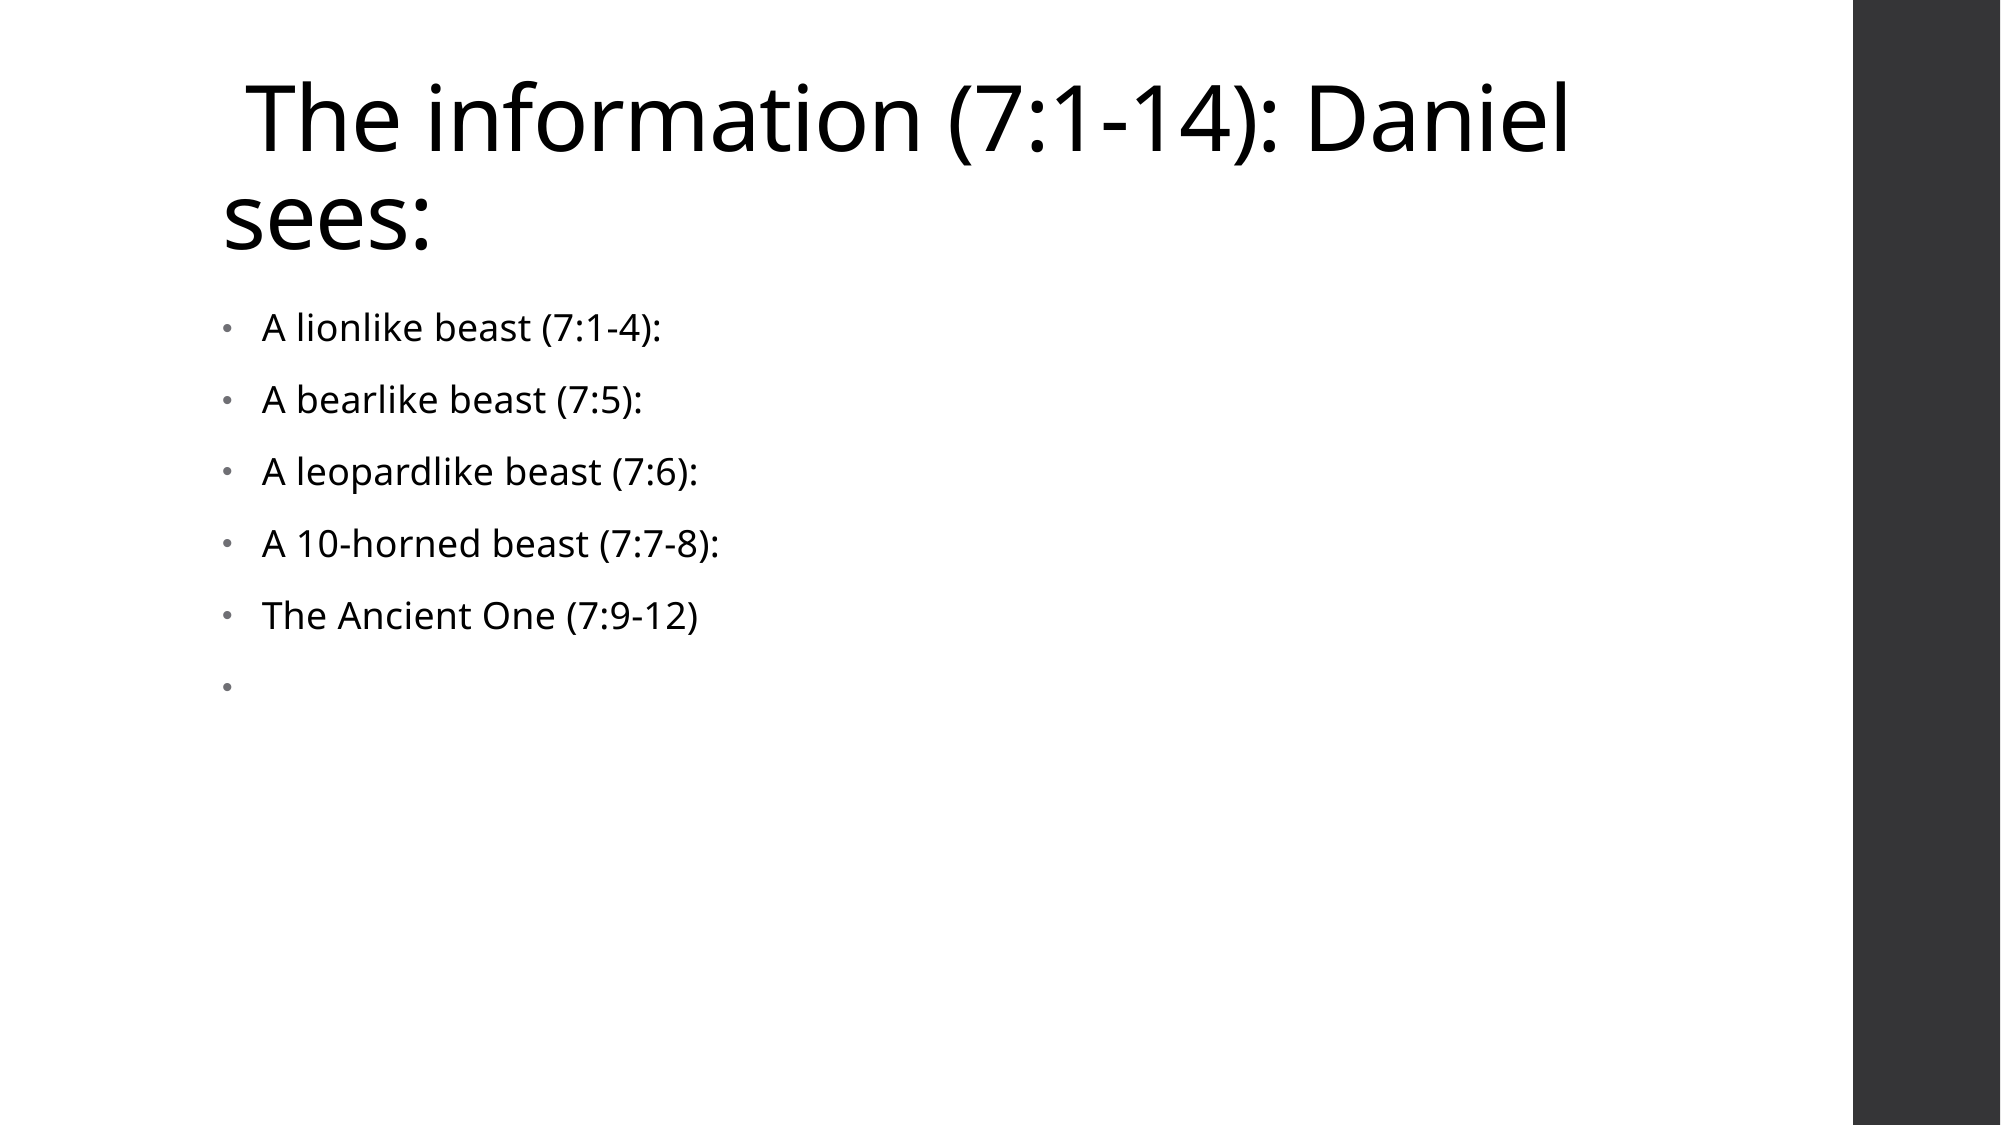

# The information (7:1-14): Daniel sees:
 A lionlike beast (7:1-4):
 A bearlike beast (7:5):
 A leopardlike beast (7:6):
 A 10-horned beast (7:7-8):
 The Ancient One (7:9-12)